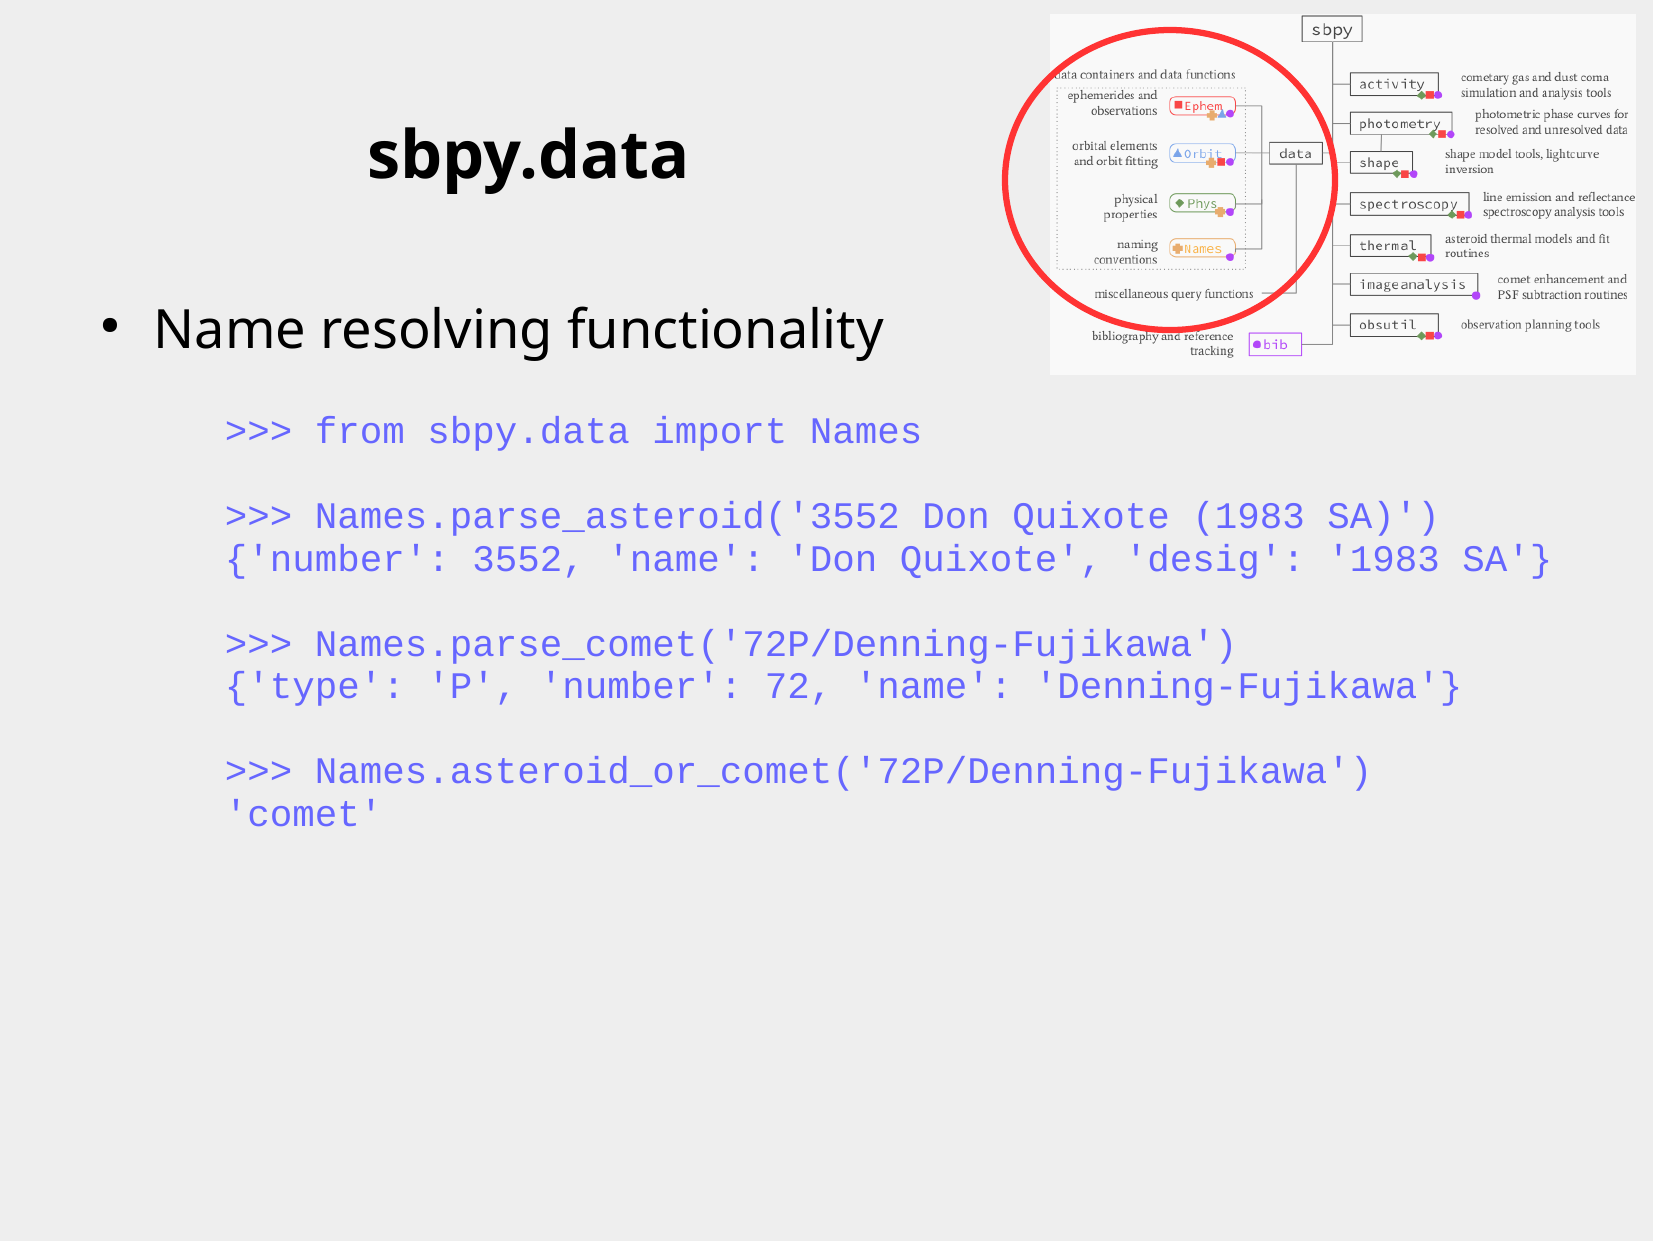

# sbpy.data
Name resolving functionality
>>> from sbpy.data import Names
>>> Names.parse_asteroid('3552 Don Quixote (1983 SA)')
{'number': 3552, 'name': 'Don Quixote', 'desig': '1983 SA'}
>>> Names.parse_comet('72P/Denning-Fujikawa')
{'type': 'P', 'number': 72, 'name': 'Denning-Fujikawa'}
>>> Names.asteroid_or_comet('72P/Denning-Fujikawa')
'comet'